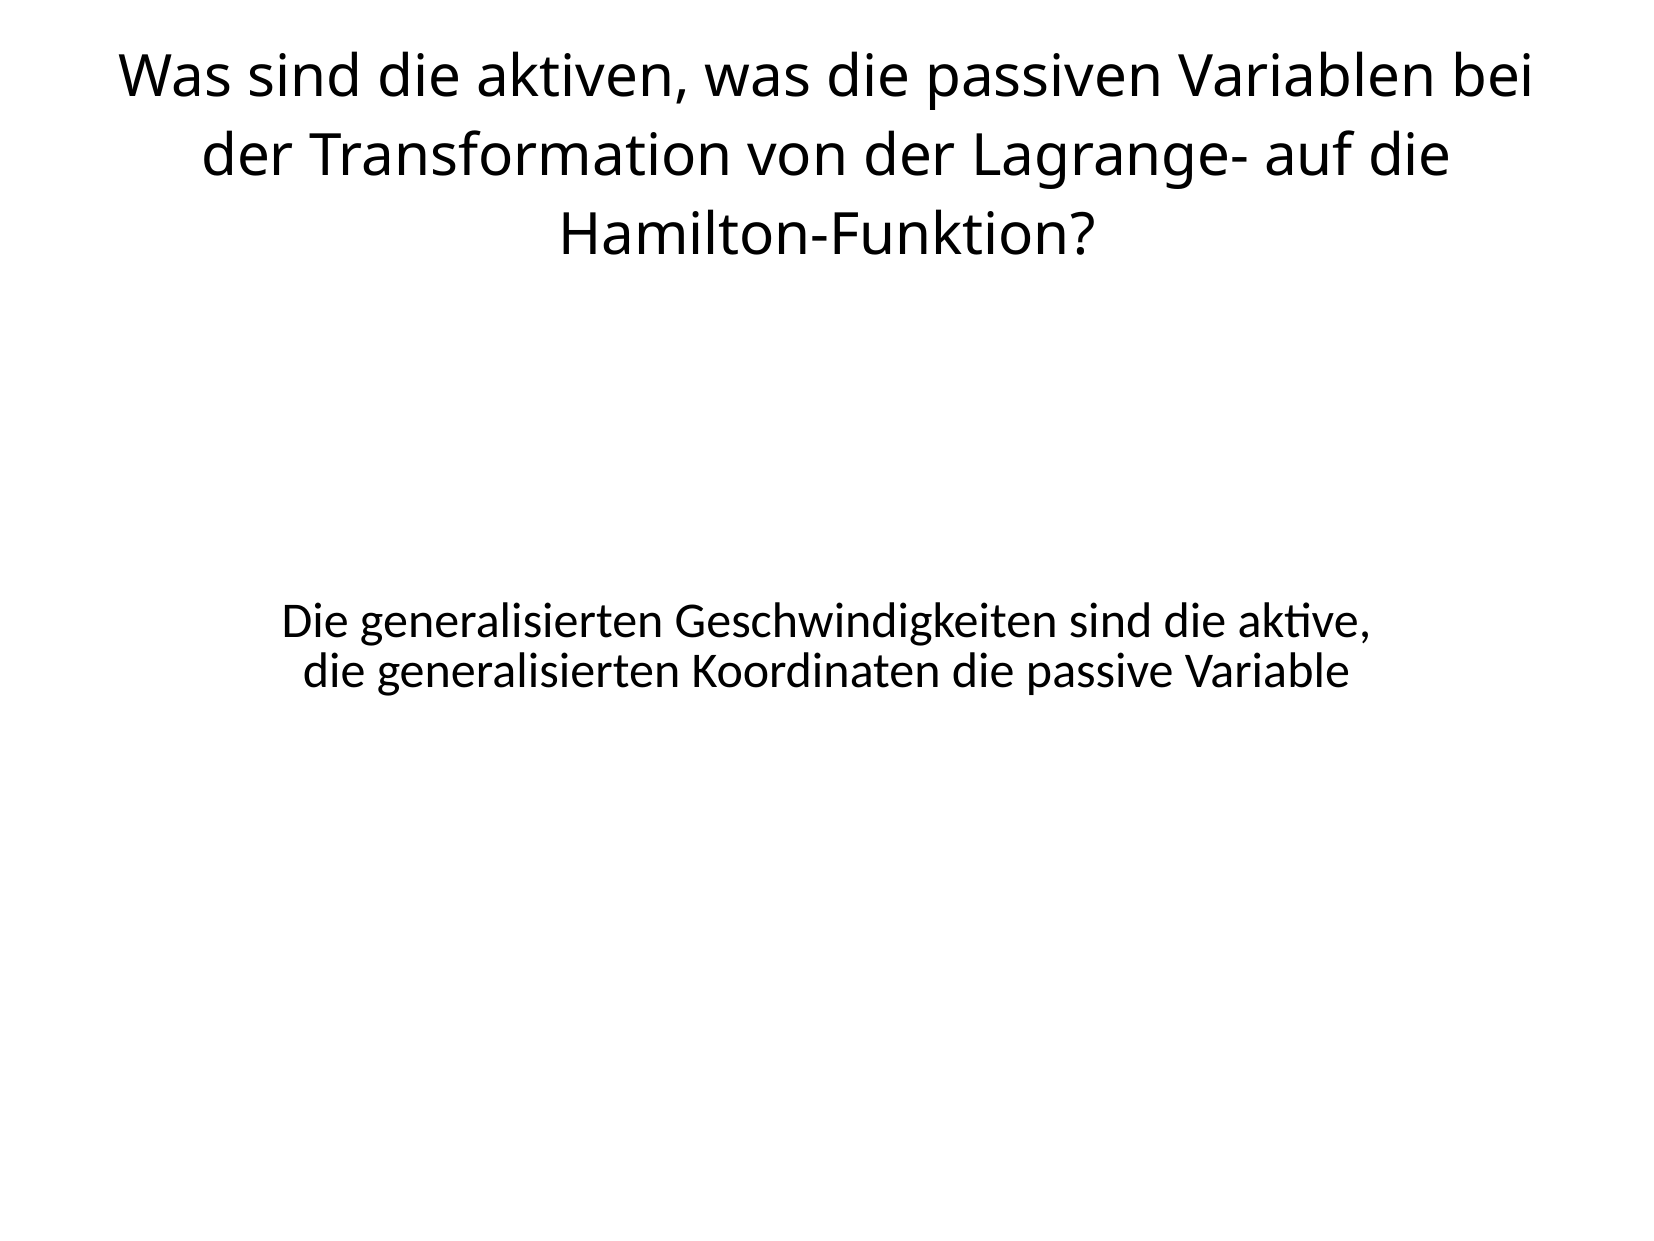

# Was sind die aktiven, was die passiven Variablen bei der Transformation von der Lagrange- auf die Hamilton-Funktion?
Die generalisierten Geschwindigkeiten sind die aktive,
die generalisierten Koordinaten die passive Variable